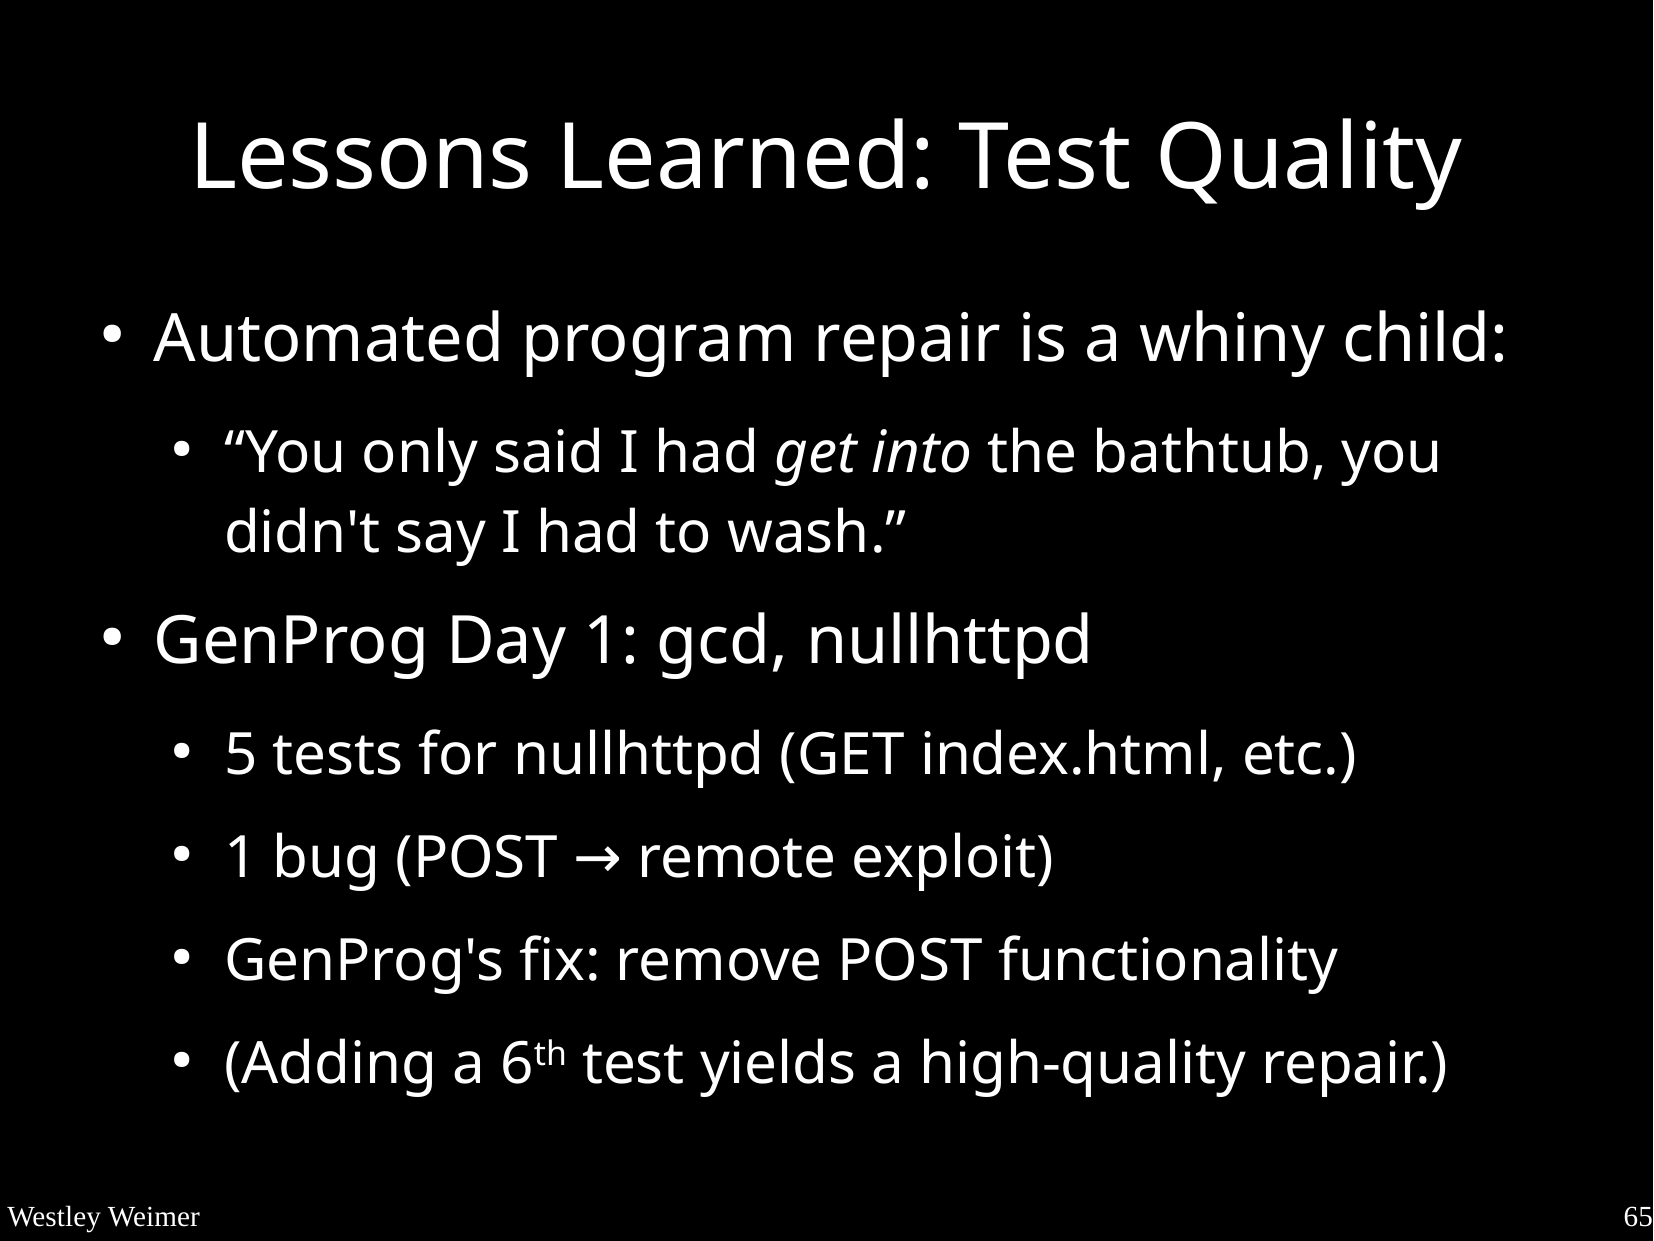

# Lessons Learned: Test Quality
Automated program repair is a whiny child:
“You only said I had get into the bathtub, you didn't say I had to wash.”
GenProg Day 1: gcd, nullhttpd
5 tests for nullhttpd (GET index.html, etc.)
1 bug (POST → remote exploit)
GenProg's fix: remove POST functionality
(Adding a 6th test yields a high-quality repair.)
65